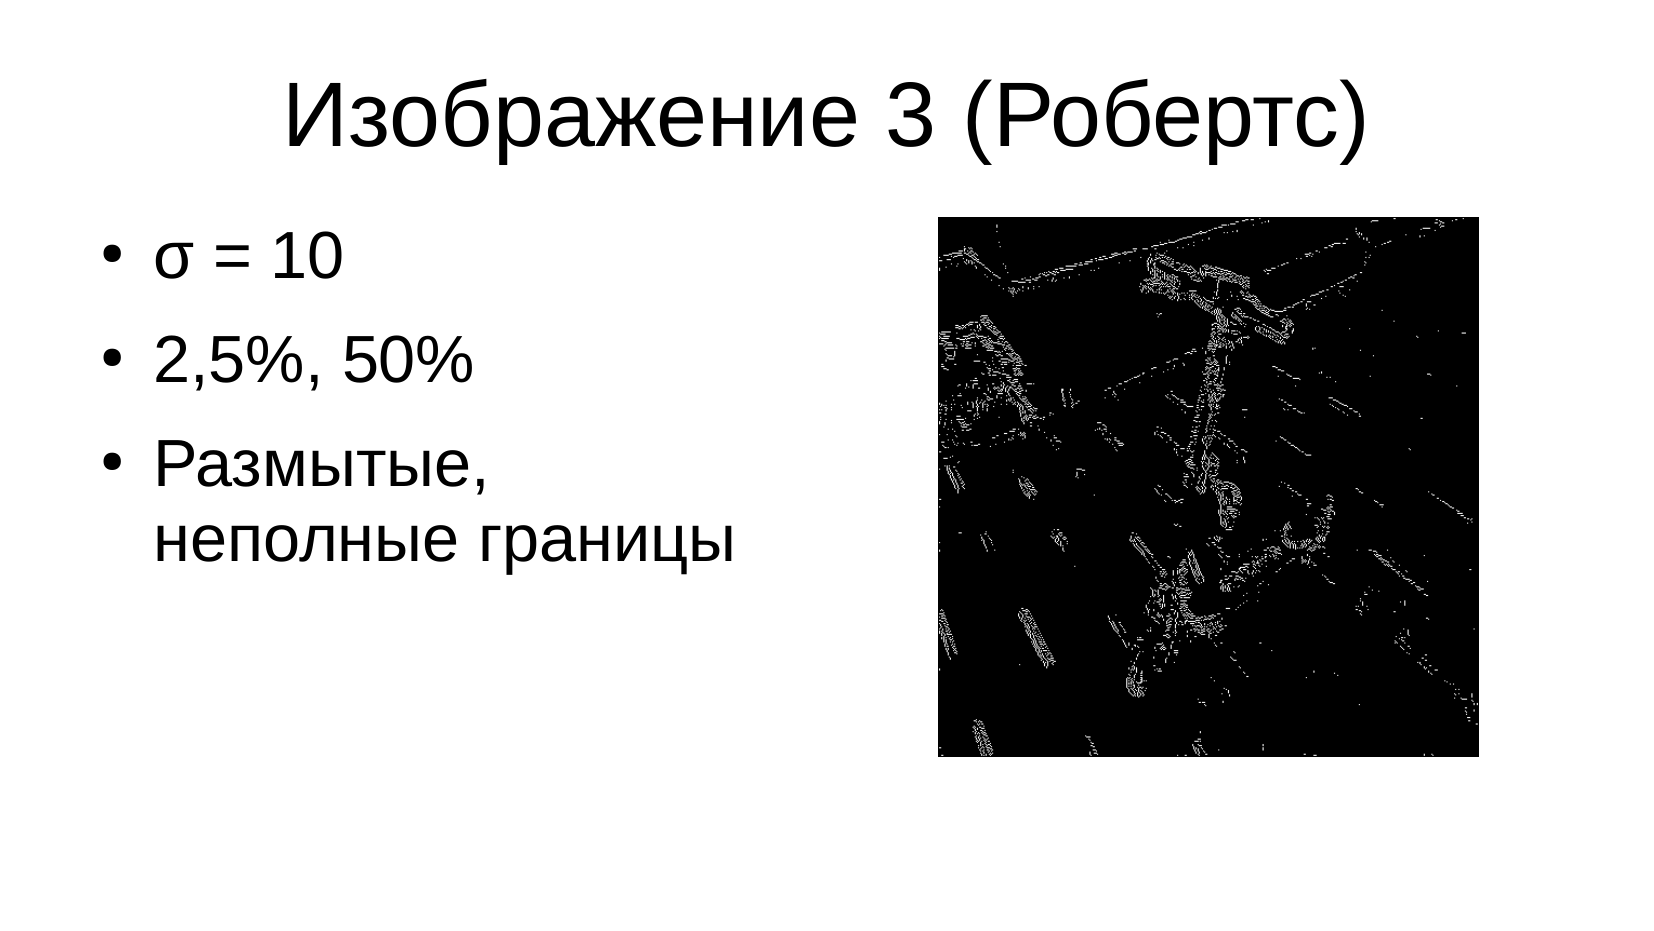

# Изображение 3 (Робертс)
σ = 10
2,5%, 50%
Размытые, неполные границы